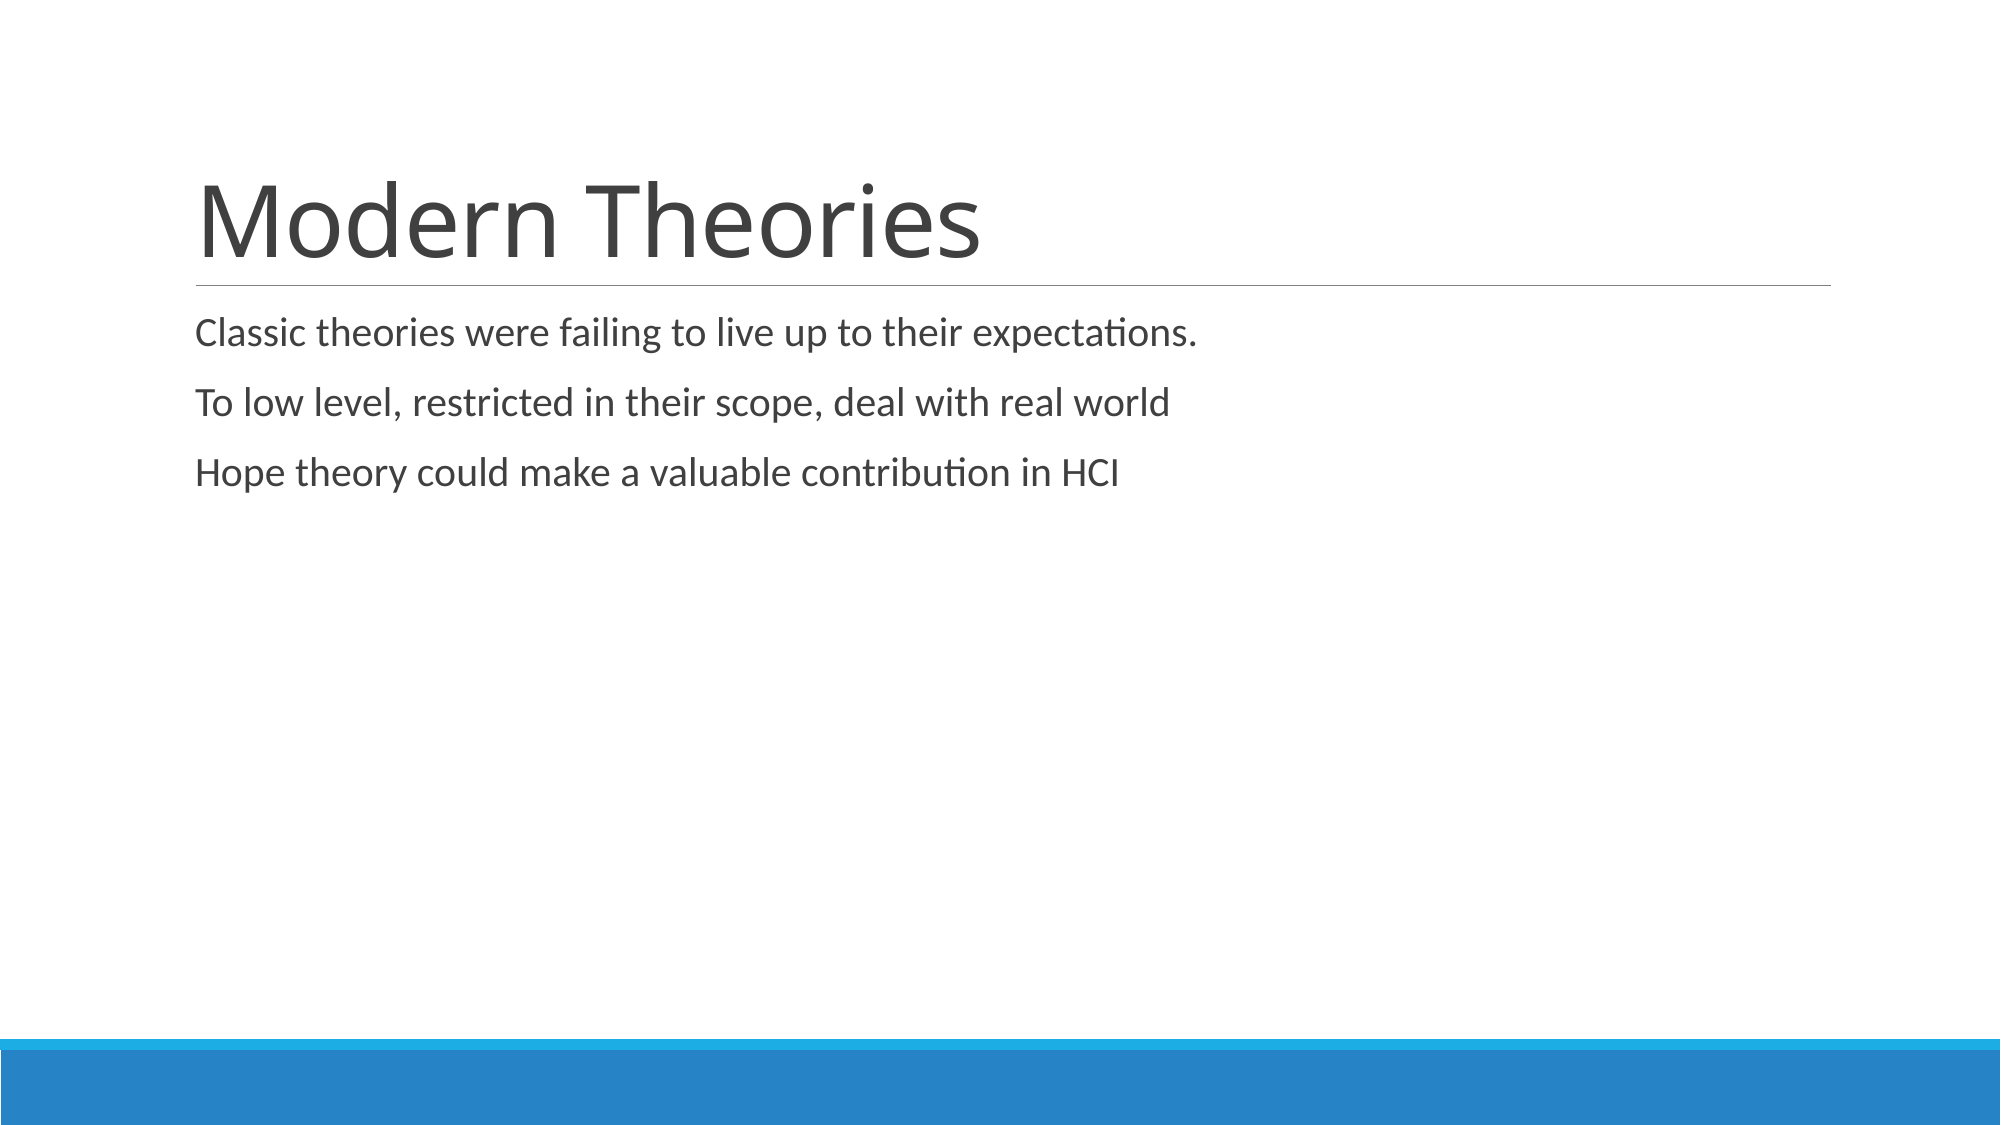

# Modern Theories
Classic theories were failing to live up to their expectations.
To low level, restricted in their scope, deal with real world
Hope theory could make a valuable contribution in HCI